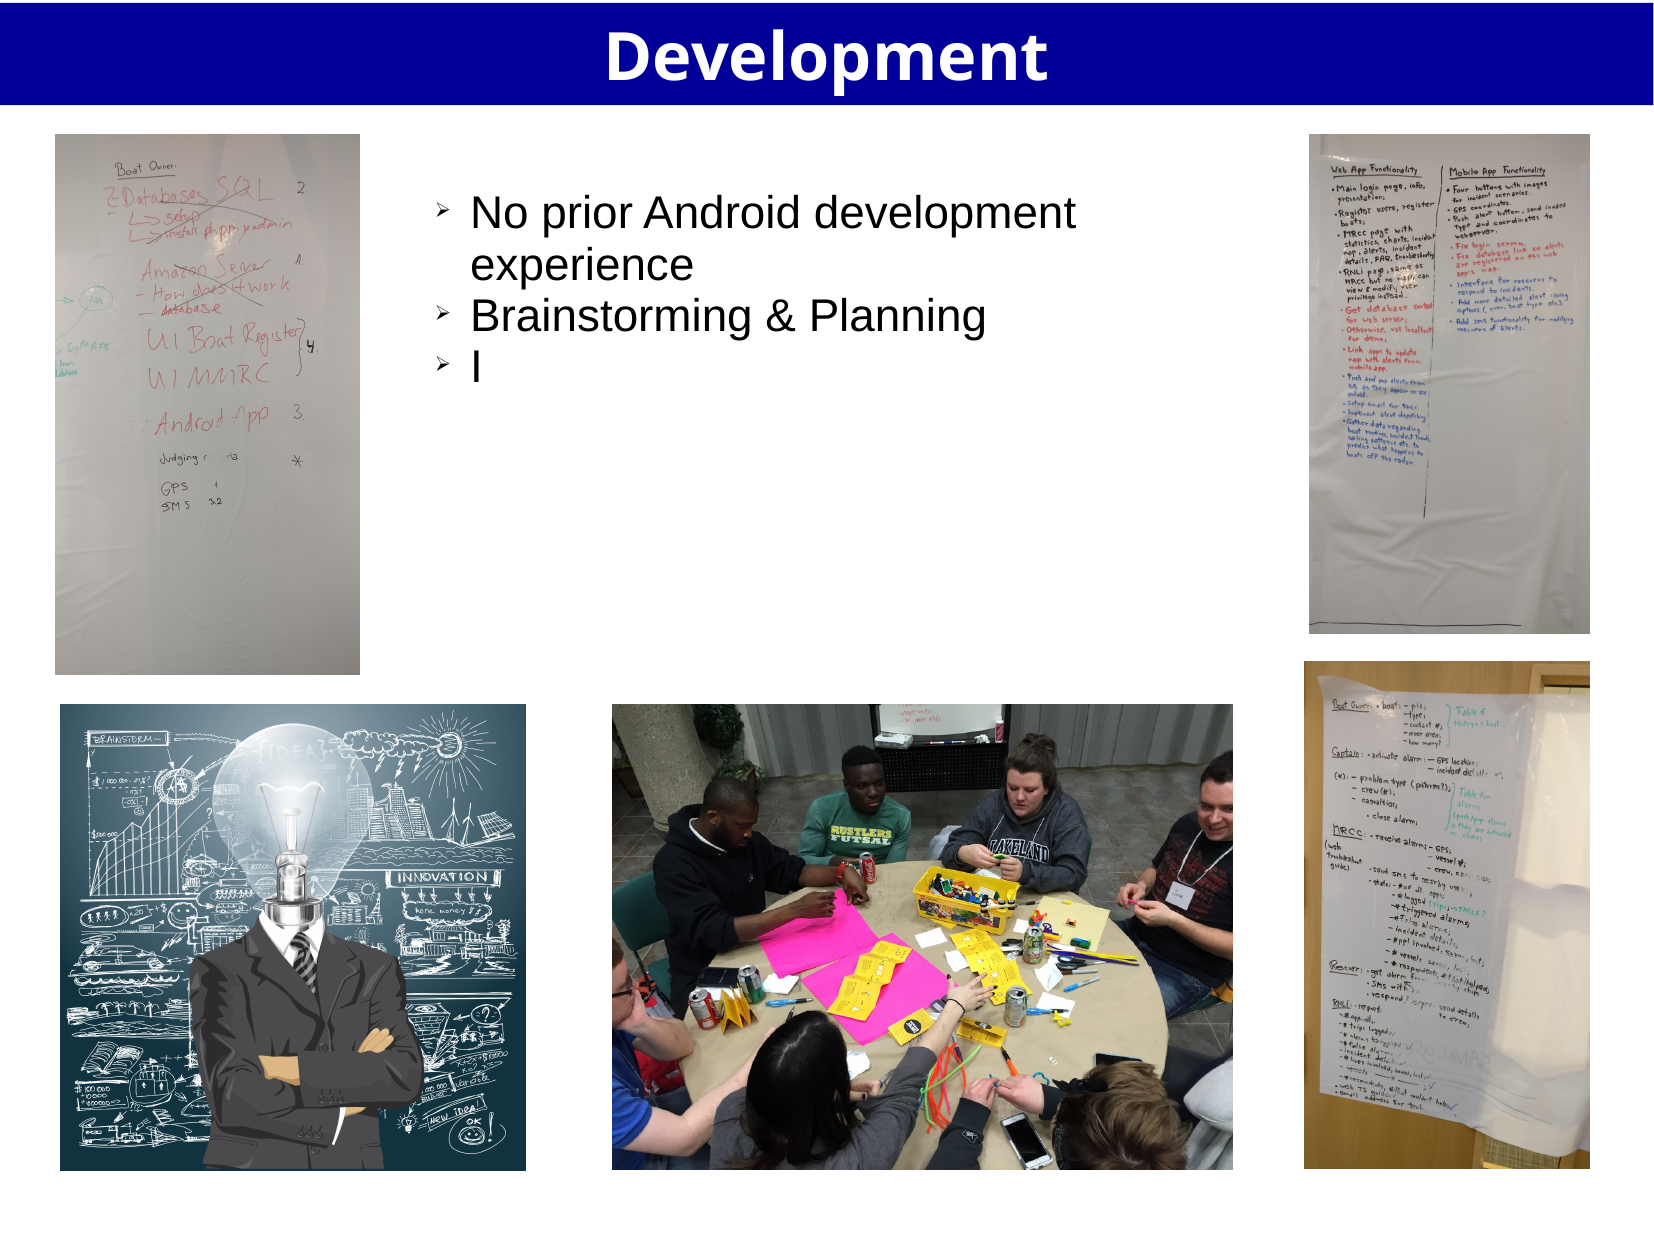

# Development
No prior Android development experience
Brainstorming & Planning
I